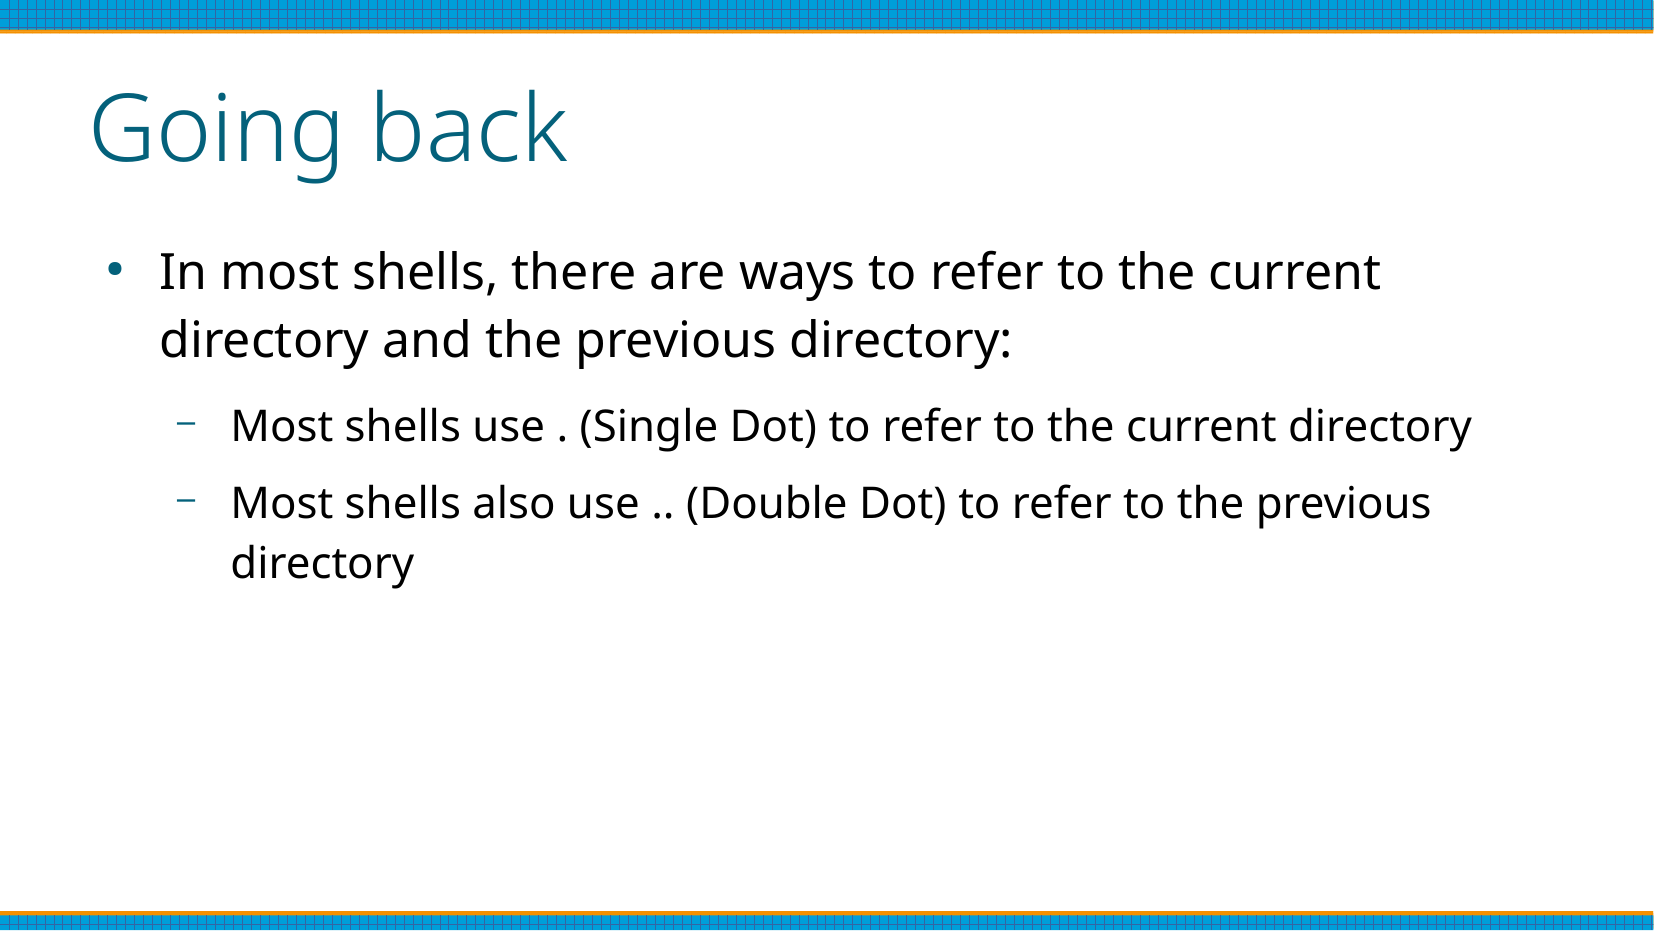

# Going back
In most shells, there are ways to refer to the current directory and the previous directory:
Most shells use . (Single Dot) to refer to the current directory
Most shells also use .. (Double Dot) to refer to the previous directory